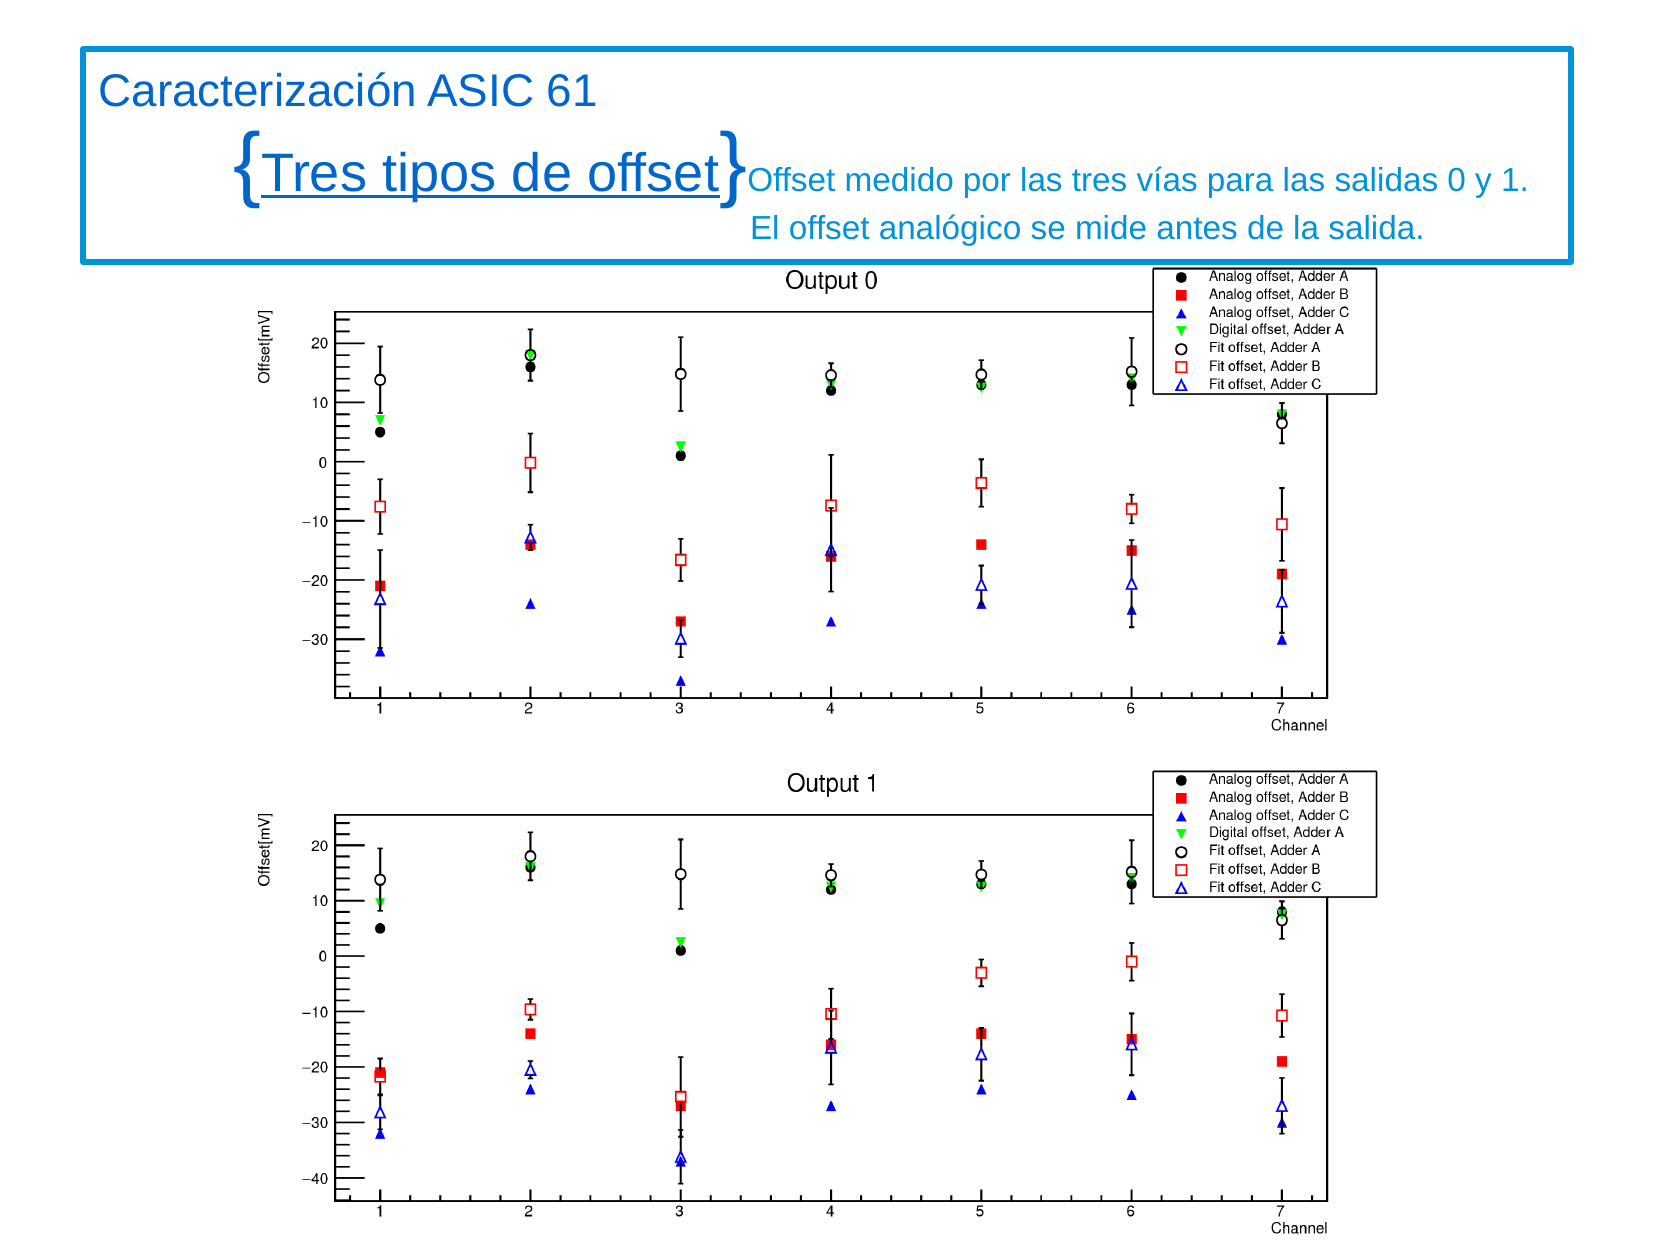

# Caracterización ASIC 61 {Tres tipos de offset}Offset medido por las tres vías para las salidas 0 y 1. 										El offset analógico se mide antes de la salida.